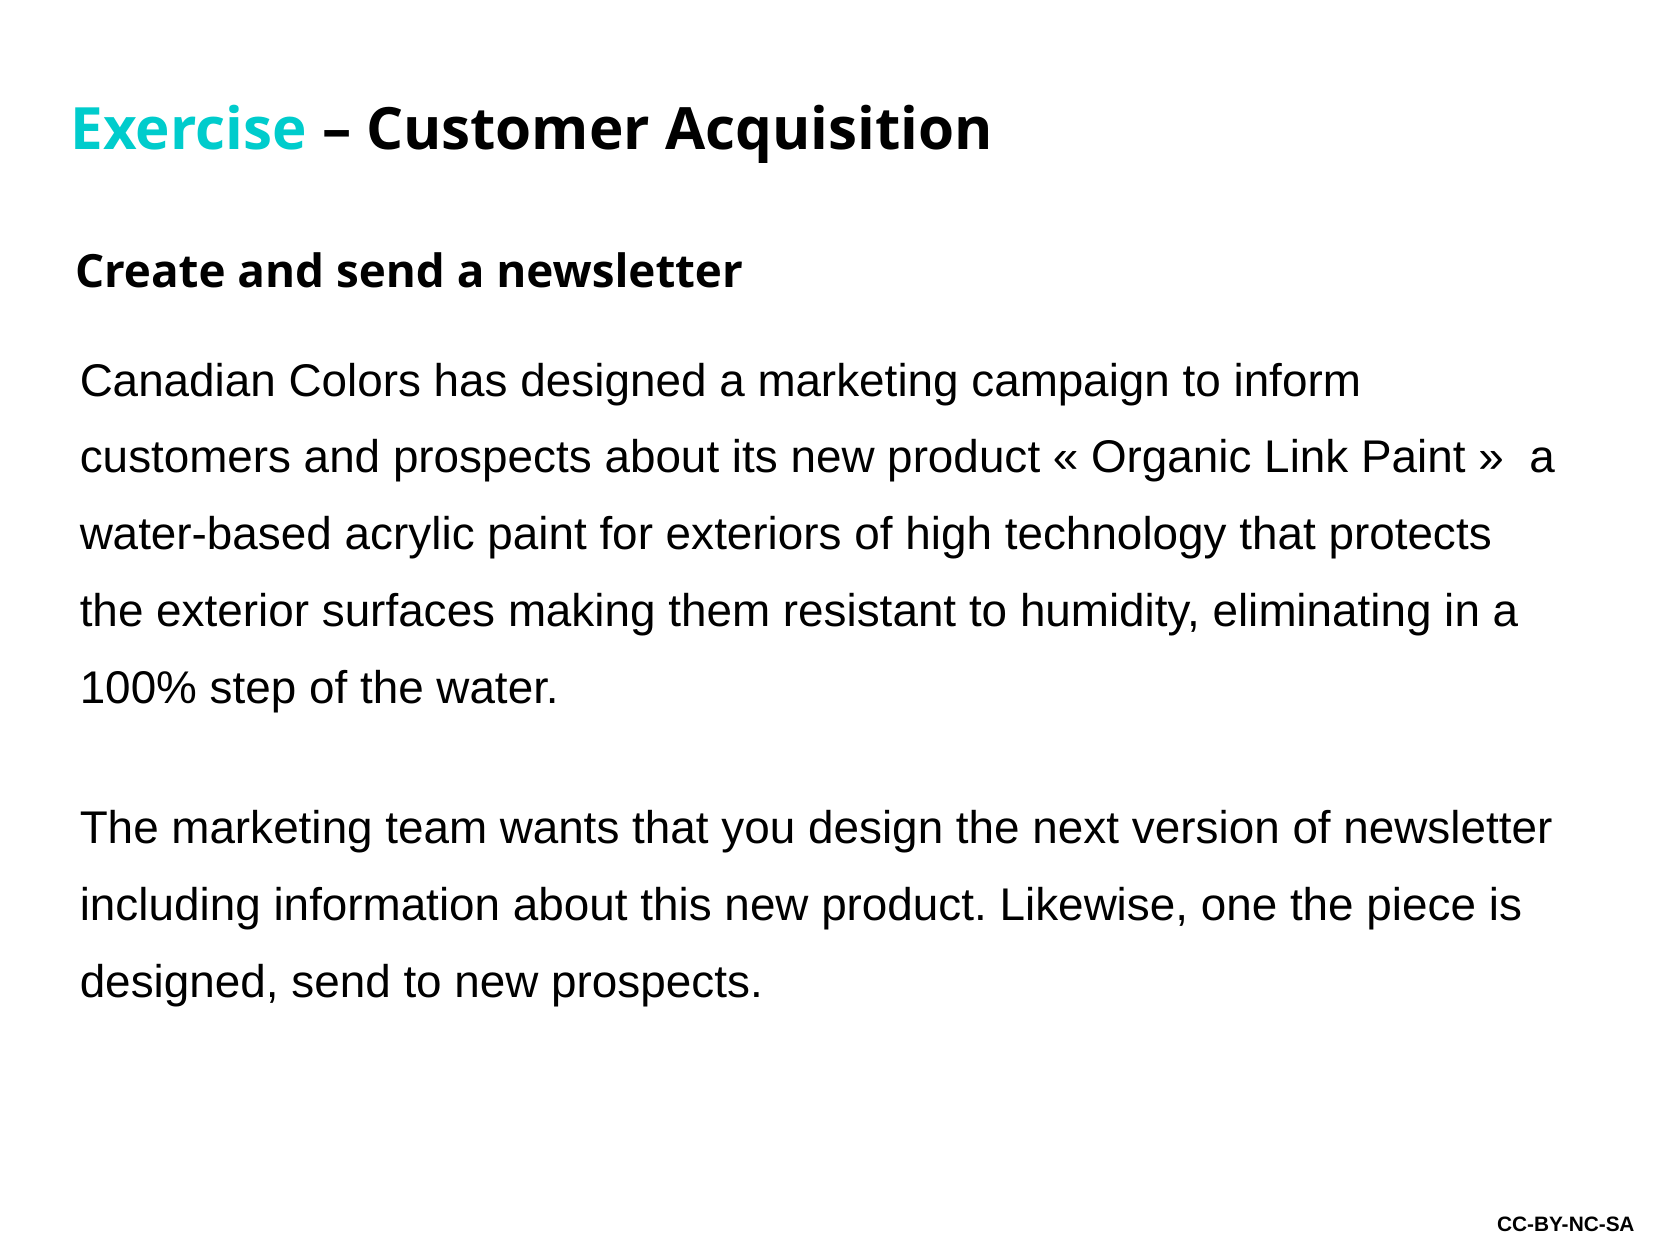

# Exercise – Customer Acquisition
Create and send a newsletter
Canadian Colors has designed a marketing campaign to inform customers and prospects about its new product « Organic Link Paint » a water-based acrylic paint for exteriors of high technology that protects the exterior surfaces making them resistant to humidity, eliminating in a 100% step of the water.
The marketing team wants that you design the next version of newsletter including information about this new product. Likewise, one the piece is designed, send to new prospects.
CC-BY-NC-SA